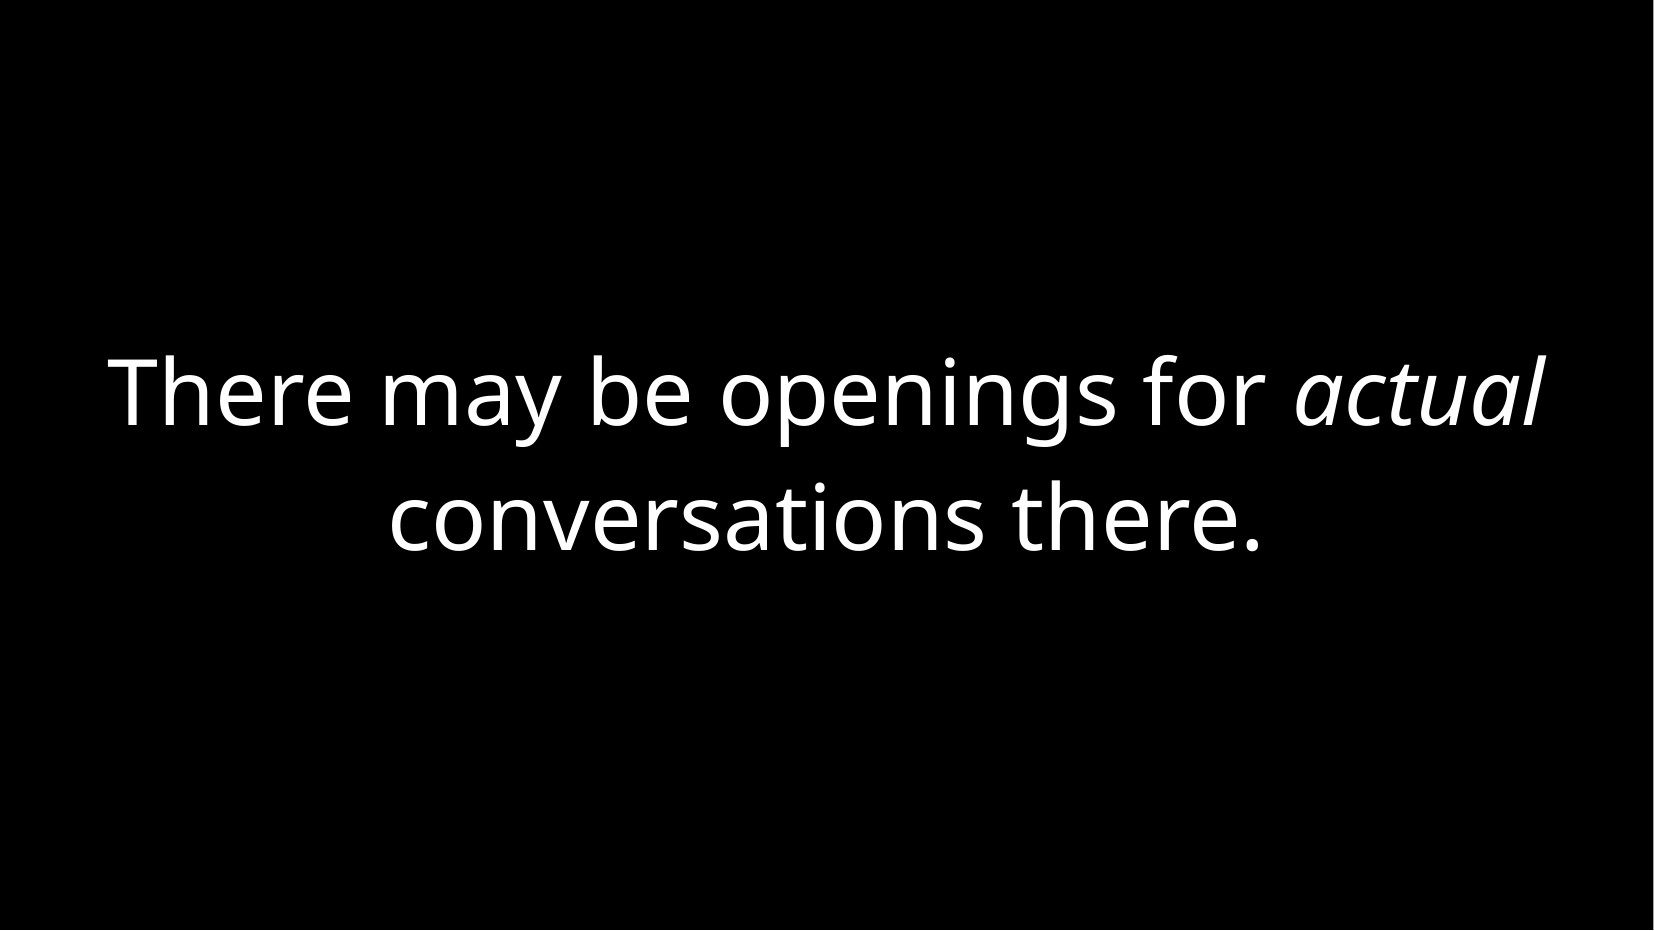

# There may be openings for actual conversations there.